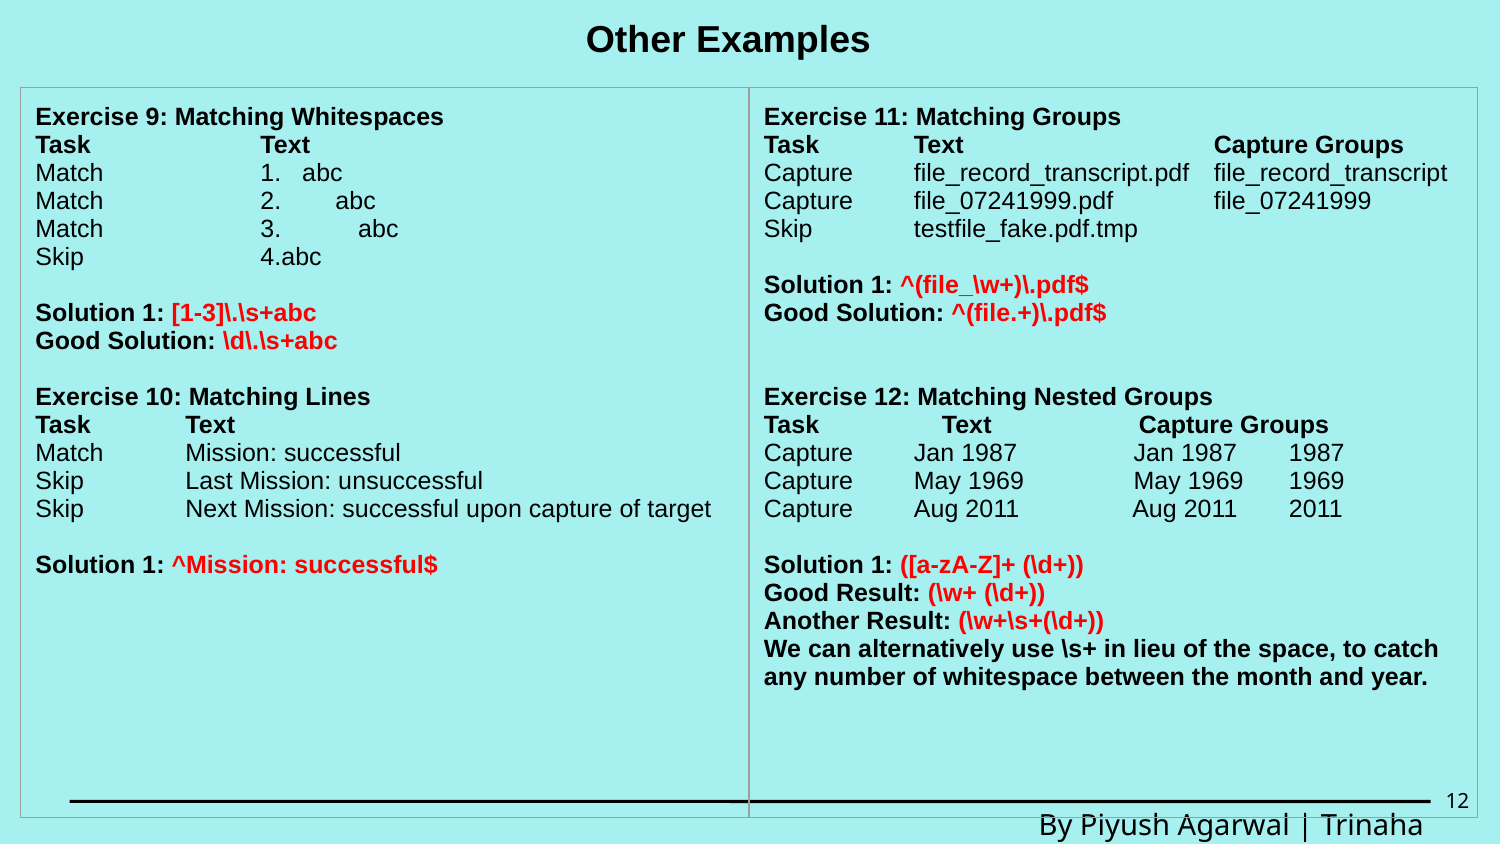

Other Examples
| Exercise 9: Matching Whitespaces Task Text Match 1. abc Match 2. abc Match 3. abc Skip 4.abc Solution 1: [1-3]\.\s+abc Good Solution: \d\.\s+abc Exercise 10: Matching Lines Task Text Match Mission: successful Skip Last Mission: unsuccessful Skip Next Mission: successful upon capture of target Solution 1: ^Mission: successful$ | Exercise 11: Matching Groups Task Text Capture Groups Capture file\_record\_transcript.pdf file\_record\_transcript Capture file\_07241999.pdf file\_07241999 Skip testfile\_fake.pdf.tmp Solution 1: ^(file\_\w+)\.pdf$ Good Solution: ^(file.+)\.pdf$ Exercise 12: Matching Nested Groups Task Text Capture Groups Capture Jan 1987 Jan 1987 1987 Capture May 1969 May 1969 1969 Capture Aug 2011 Aug 2011 2011 Solution 1: ([a-zA-Z]+ (\d+)) Good Result: (\w+ (\d+)) Another Result: (\w+\s+(\d+)) We can alternatively use \s+ in lieu of the space, to catch any number of whitespace between the month and year. |
| --- | --- |
By Piyush Agarwal | Trinaha Institute